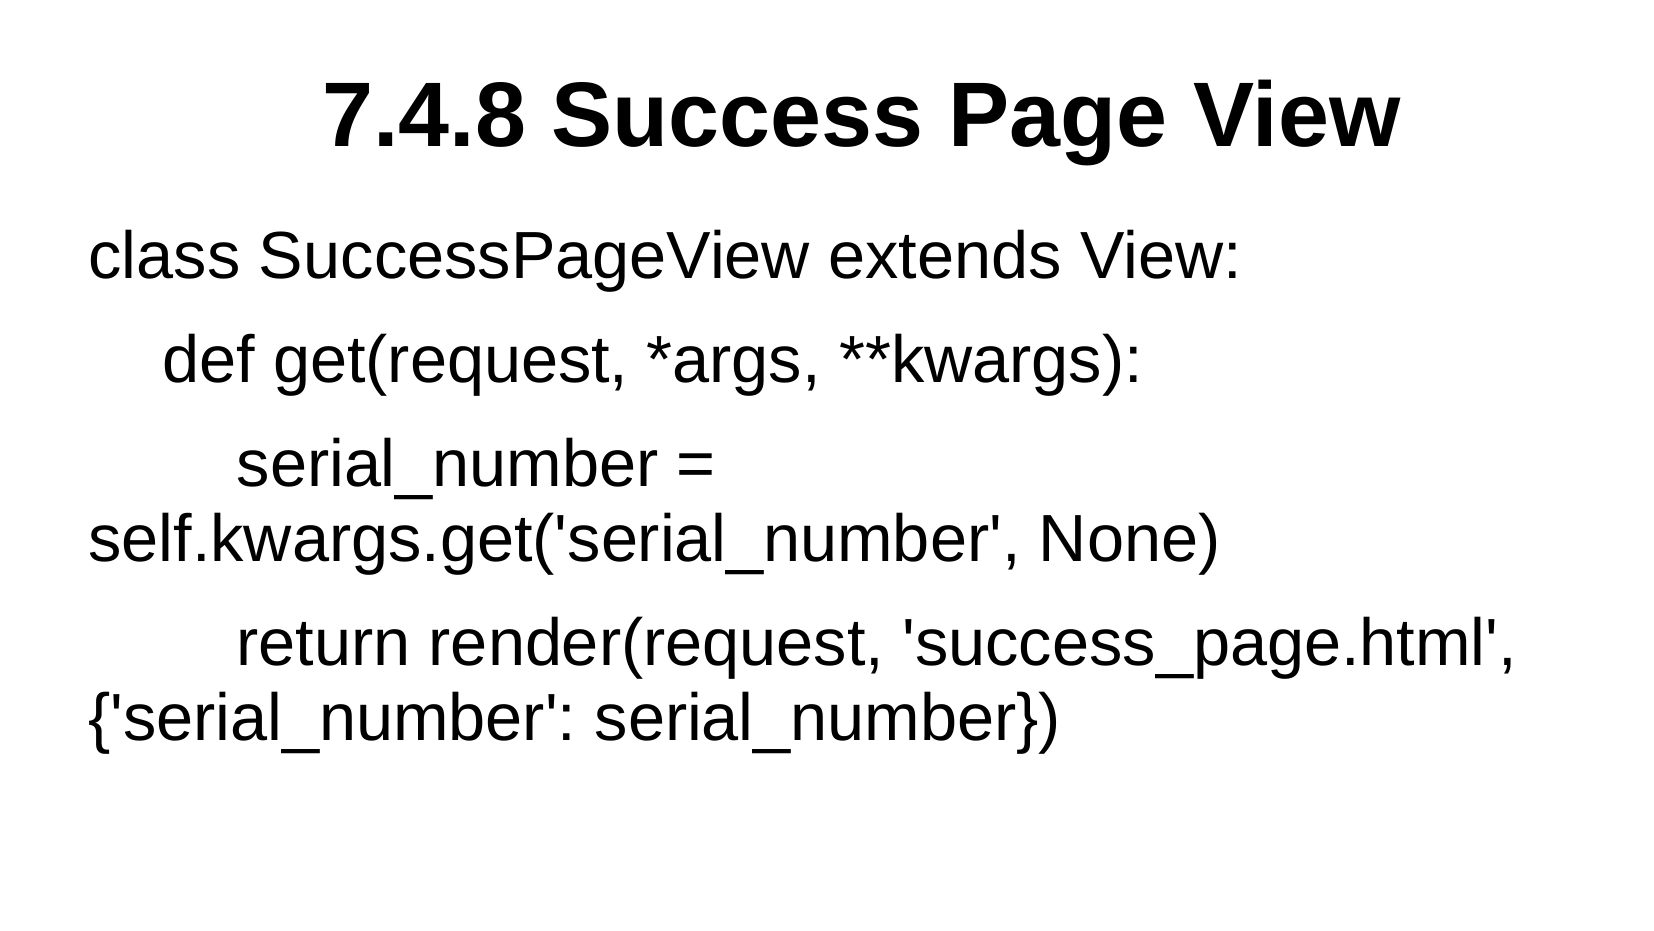

# 7.4.8 Success Page View
class SuccessPageView extends View:
 def get(request, *args, **kwargs):
 serial_number = self.kwargs.get('serial_number', None)
 return render(request, 'success_page.html', {'serial_number': serial_number})